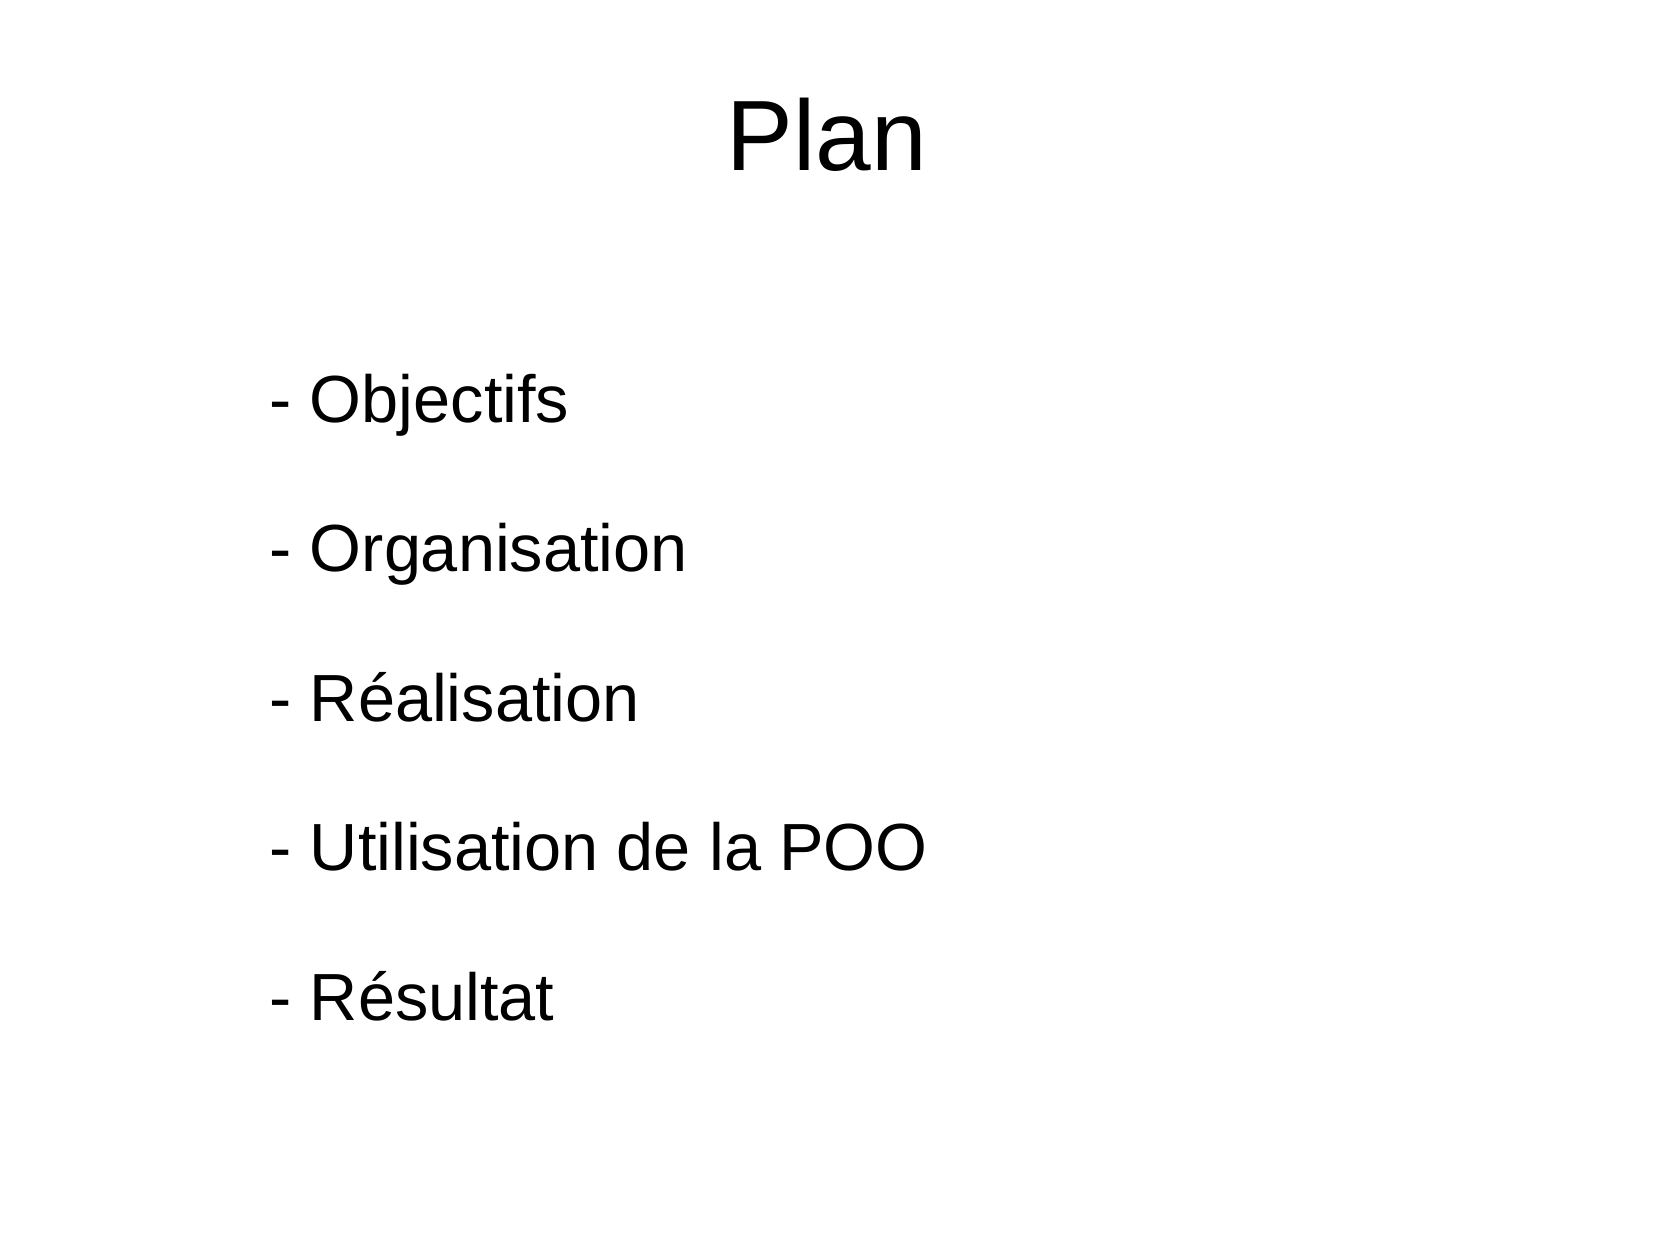

Plan
 - Objectifs
 - Organisation
 - Réalisation
 - Utilisation de la POO
 - Résultat